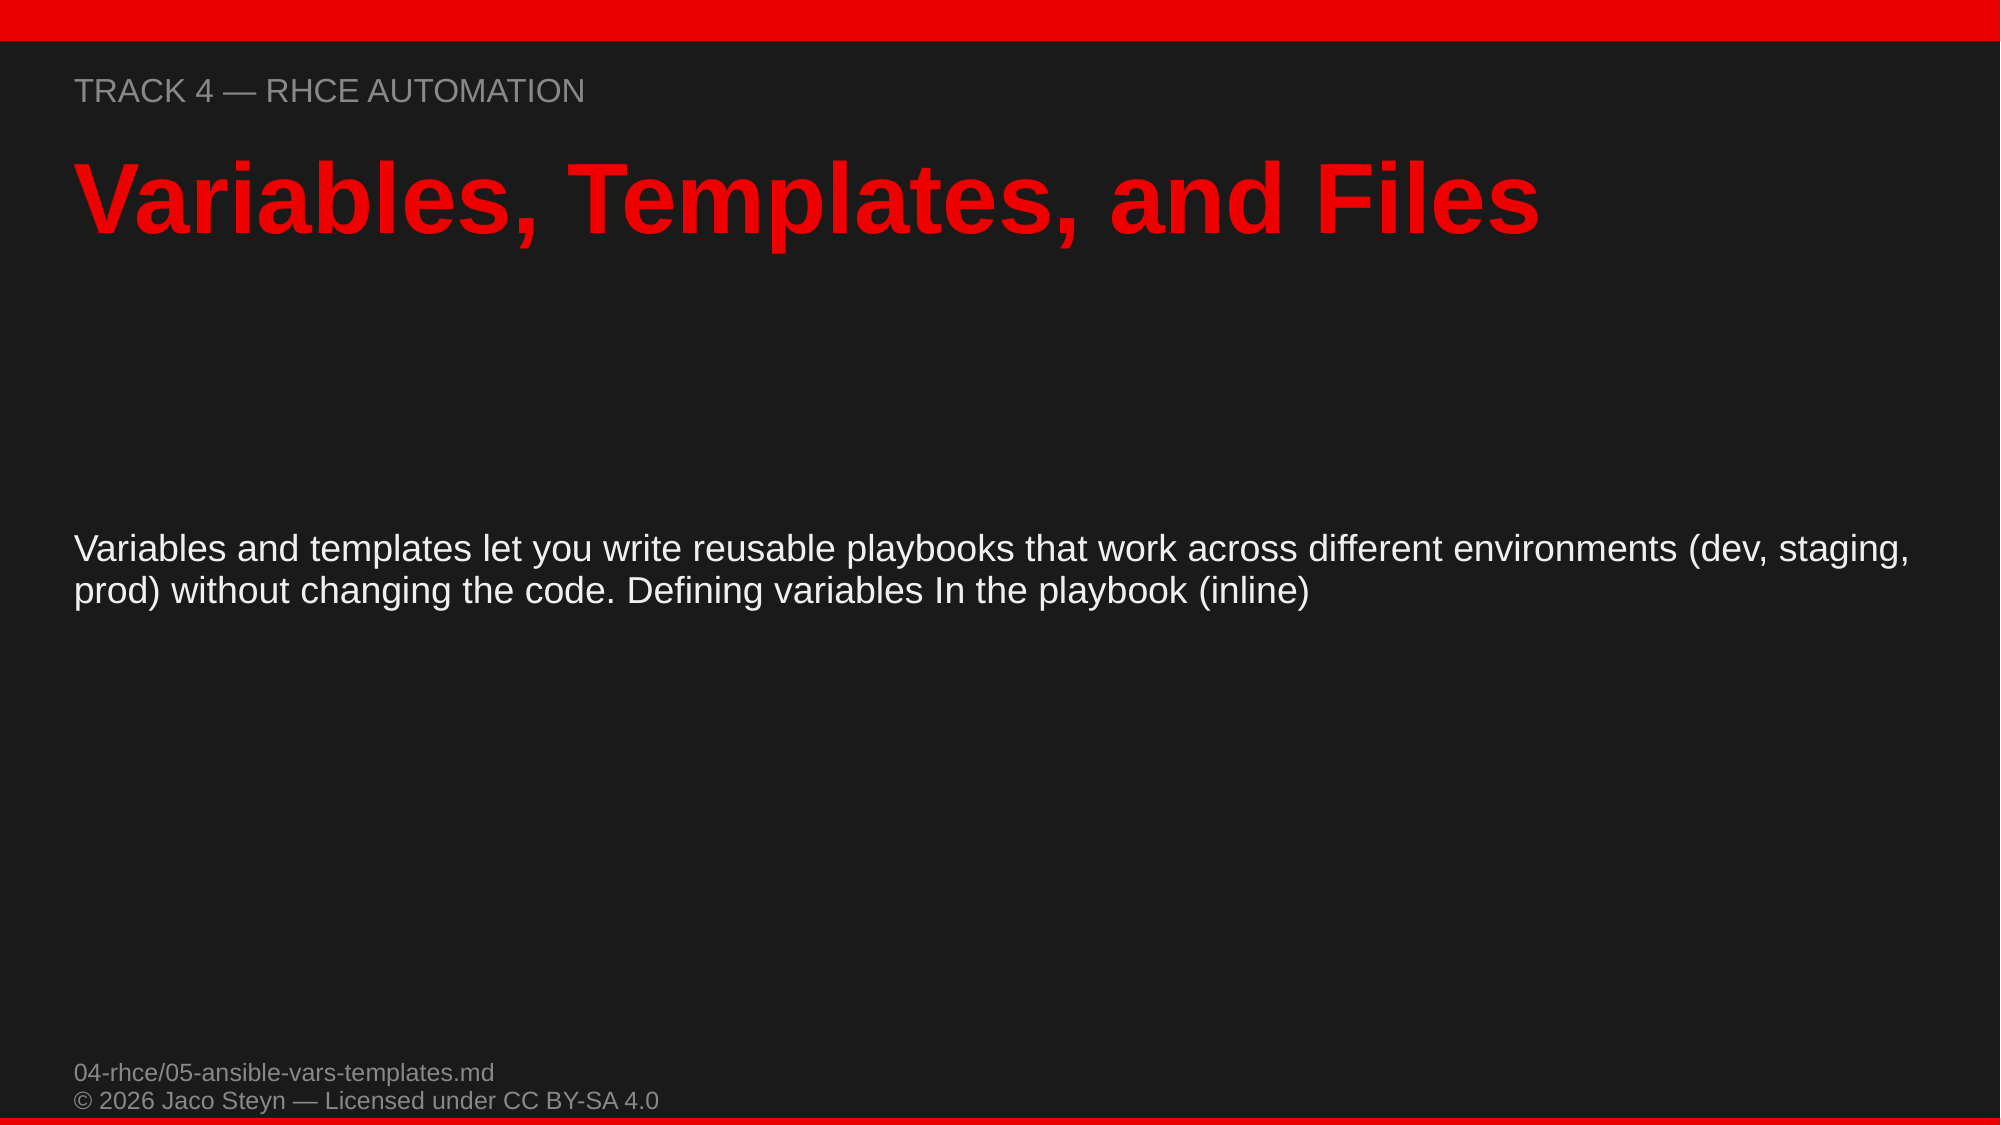

TRACK 4 — RHCE AUTOMATION
Variables, Templates, and Files
Variables and templates let you write reusable playbooks that work across different environments (dev, staging, prod) without changing the code. Defining variables In the playbook (inline)
04-rhce/05-ansible-vars-templates.md
© 2026 Jaco Steyn — Licensed under CC BY-SA 4.0